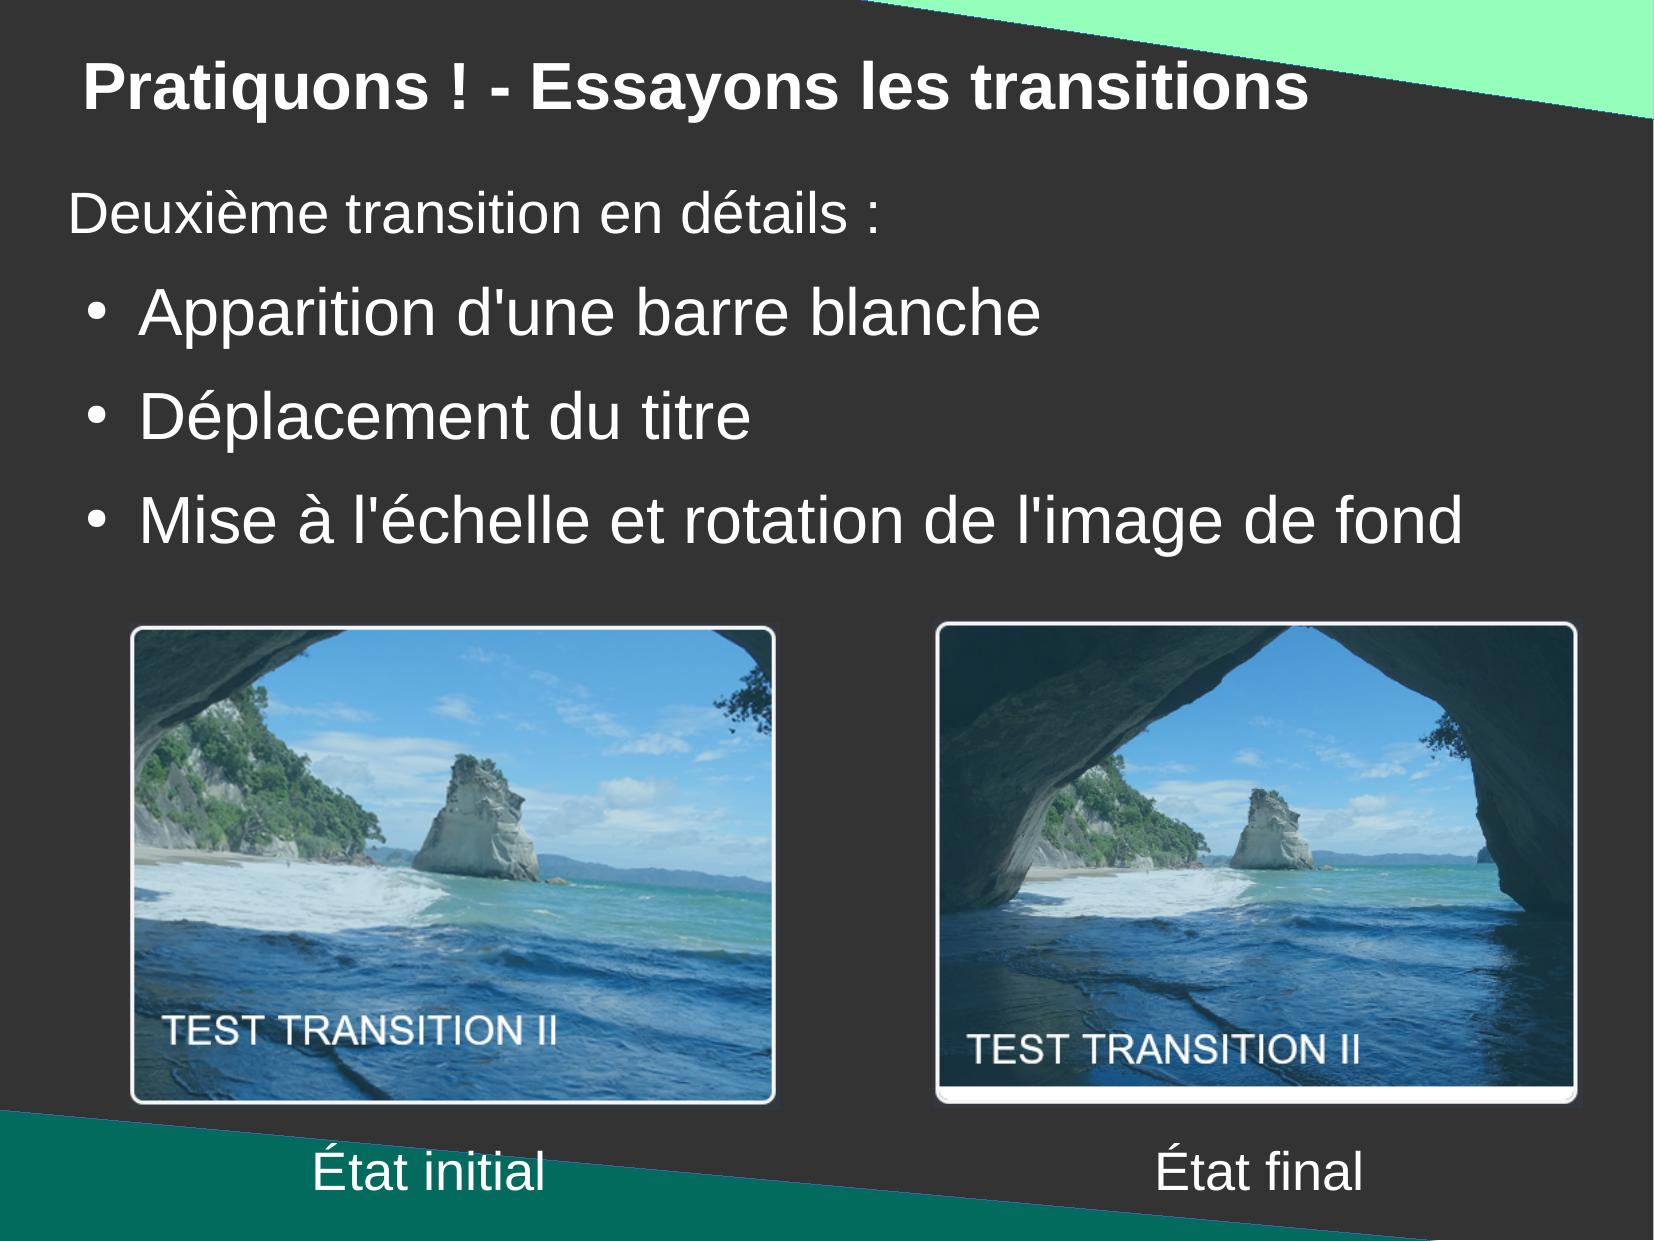

# Pratiquons ! - Essayons les transitions
Deuxième transition en détails :
Apparition d'une barre blanche
Déplacement du titre
Mise à l'échelle et rotation de l'image de fond
État initial
État final